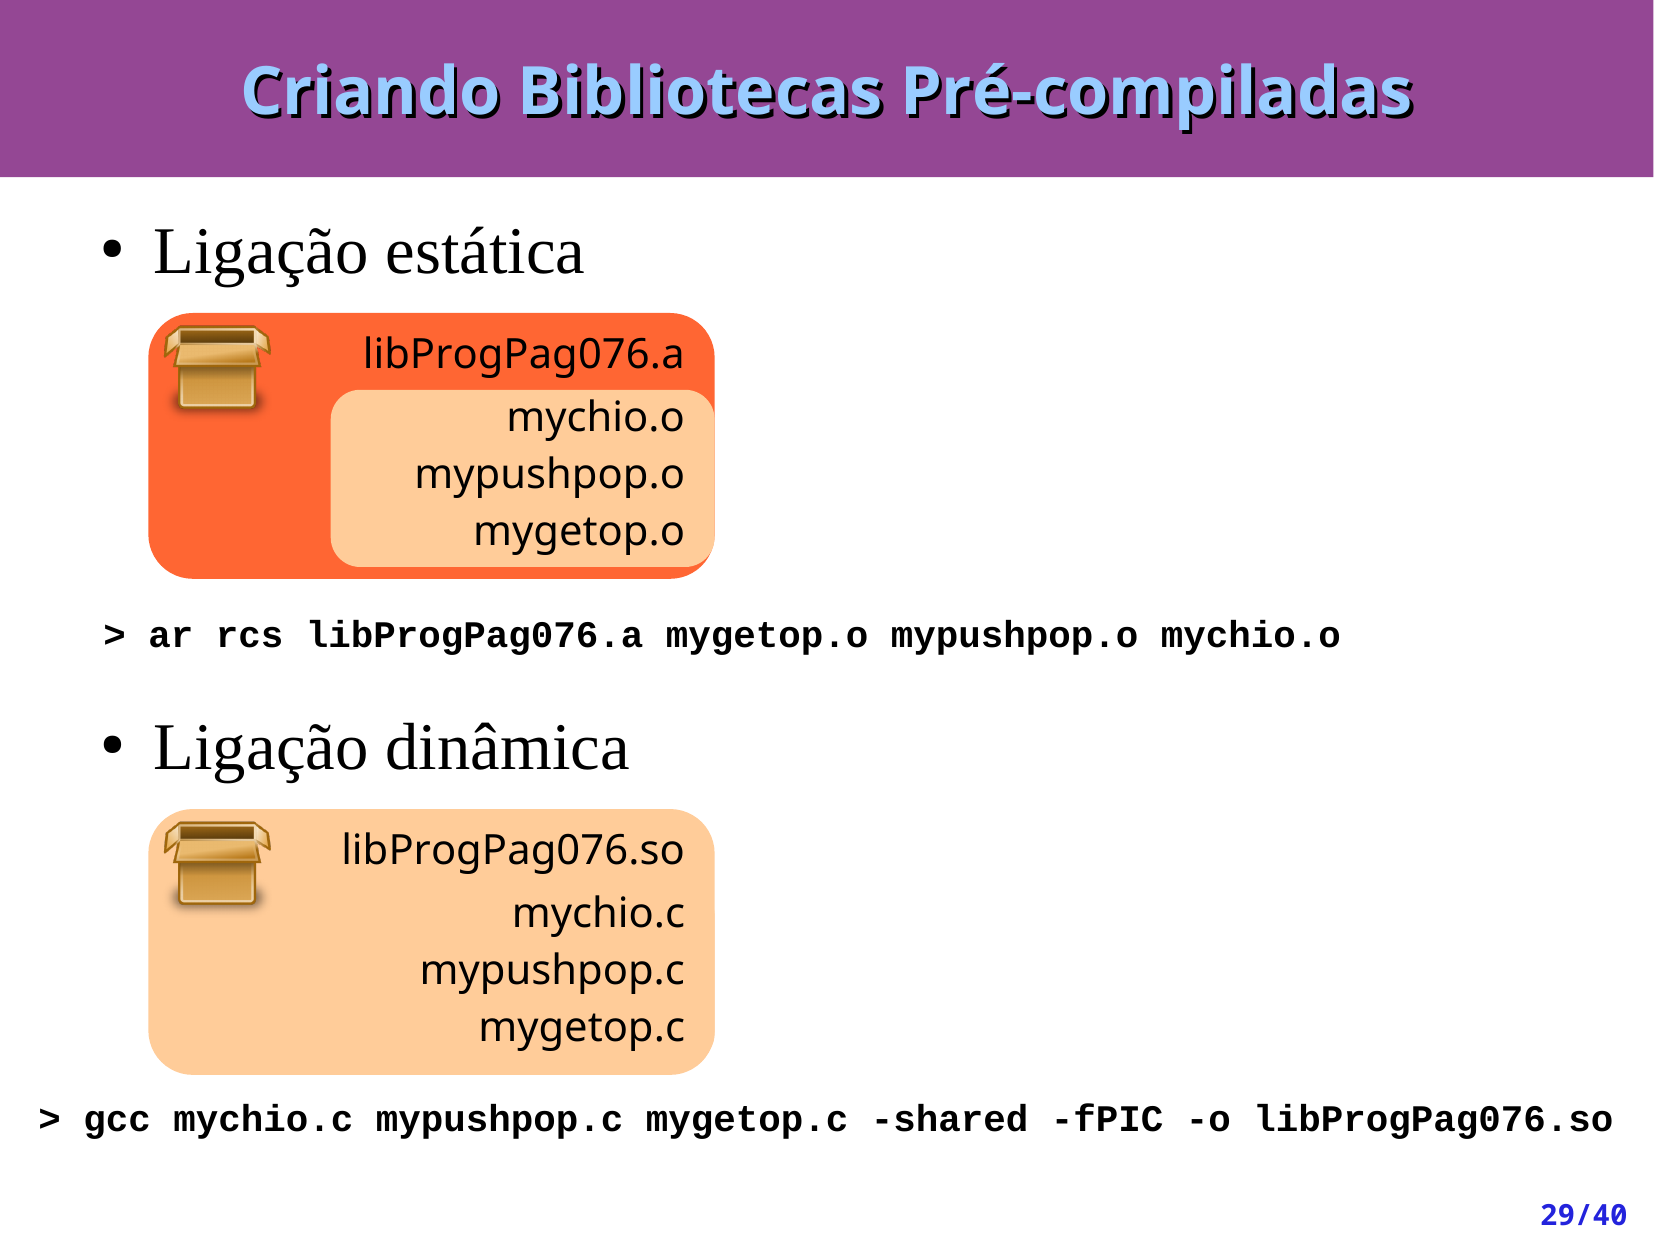

# Criando Bibliotecas Pré-compiladas
Ligação estática
libProgPag076.a
mychio.o
mypushpop.o
mygetop.o
> ar rcs libProgPag076.a mygetop.o mypushpop.o mychio.o
Ligação dinâmica
libProgPag076.so
mychio.c
mypushpop.c
mygetop.c
> gcc mychio.c mypushpop.c mygetop.c -shared -fPIC -o libProgPag076.so
29